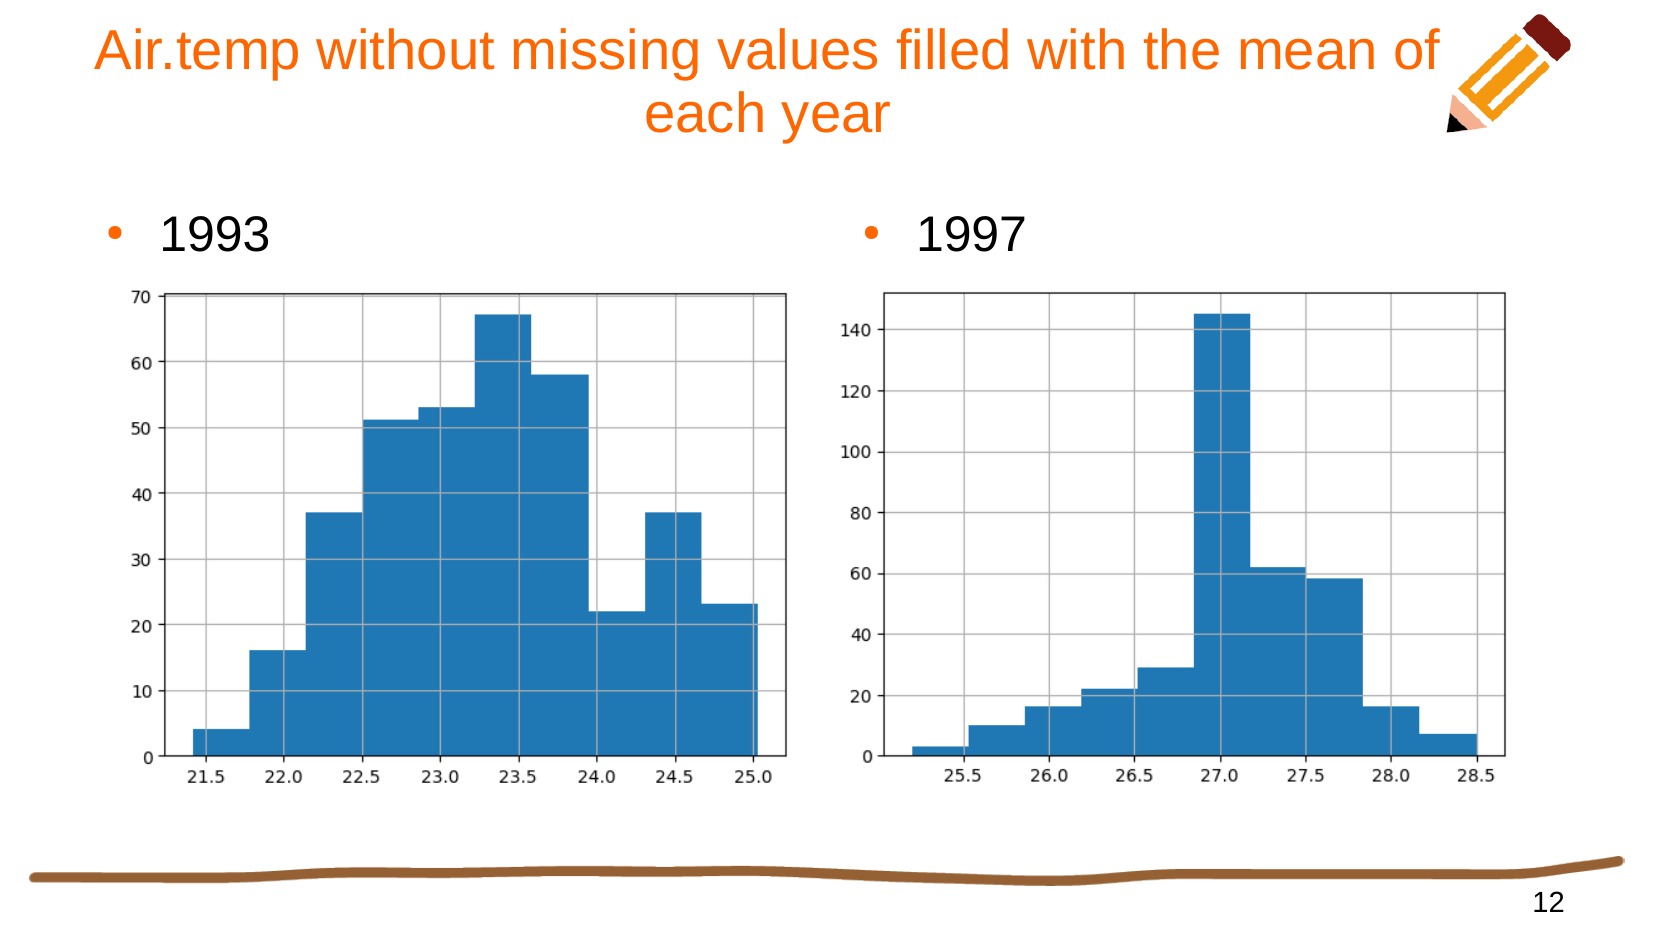

# Air.temp without missing values filled with the mean of each year
1993
1997
12